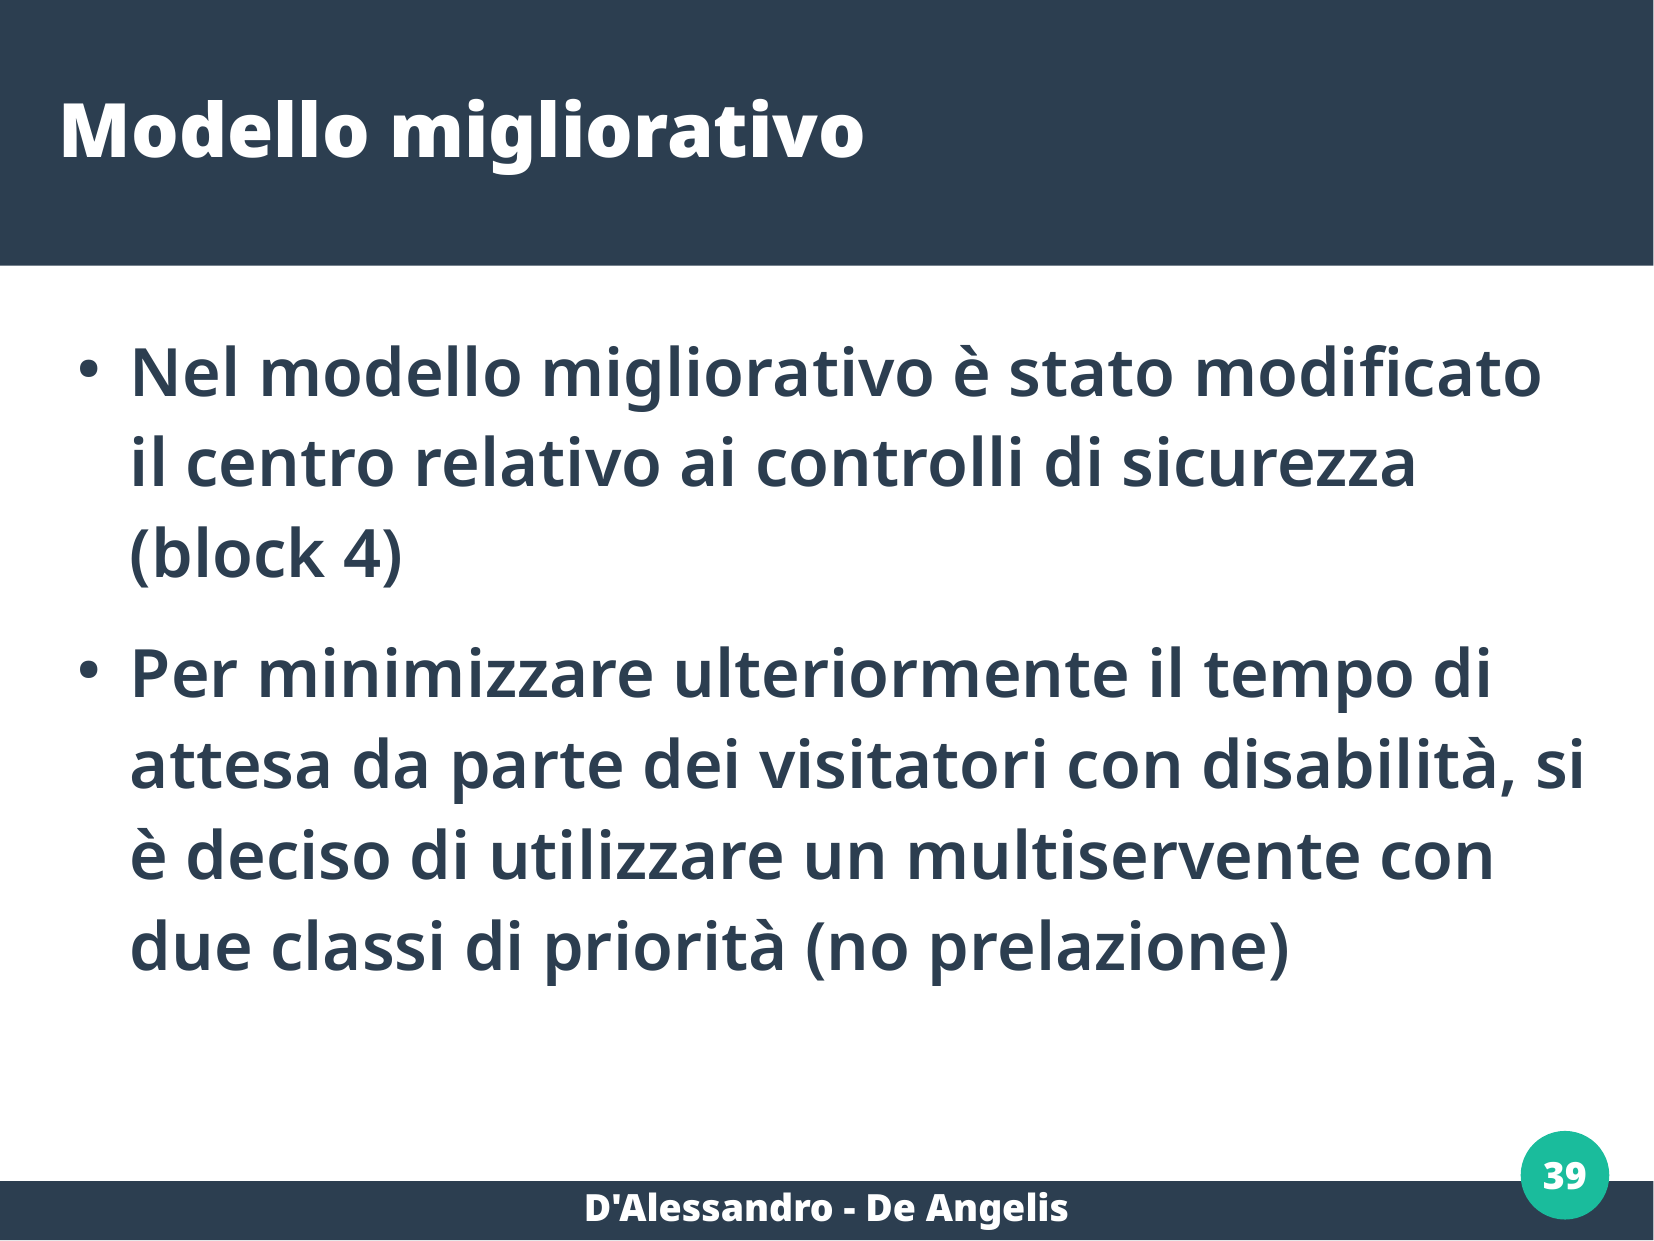

# Modello migliorativo
Nel modello migliorativo è stato modificato il centro relativo ai controlli di sicurezza (block 4)
Per minimizzare ulteriormente il tempo di attesa da parte dei visitatori con disabilità, si è deciso di utilizzare un multiservente con due classi di priorità (no prelazione)
39
D'Alessandro - De Angelis